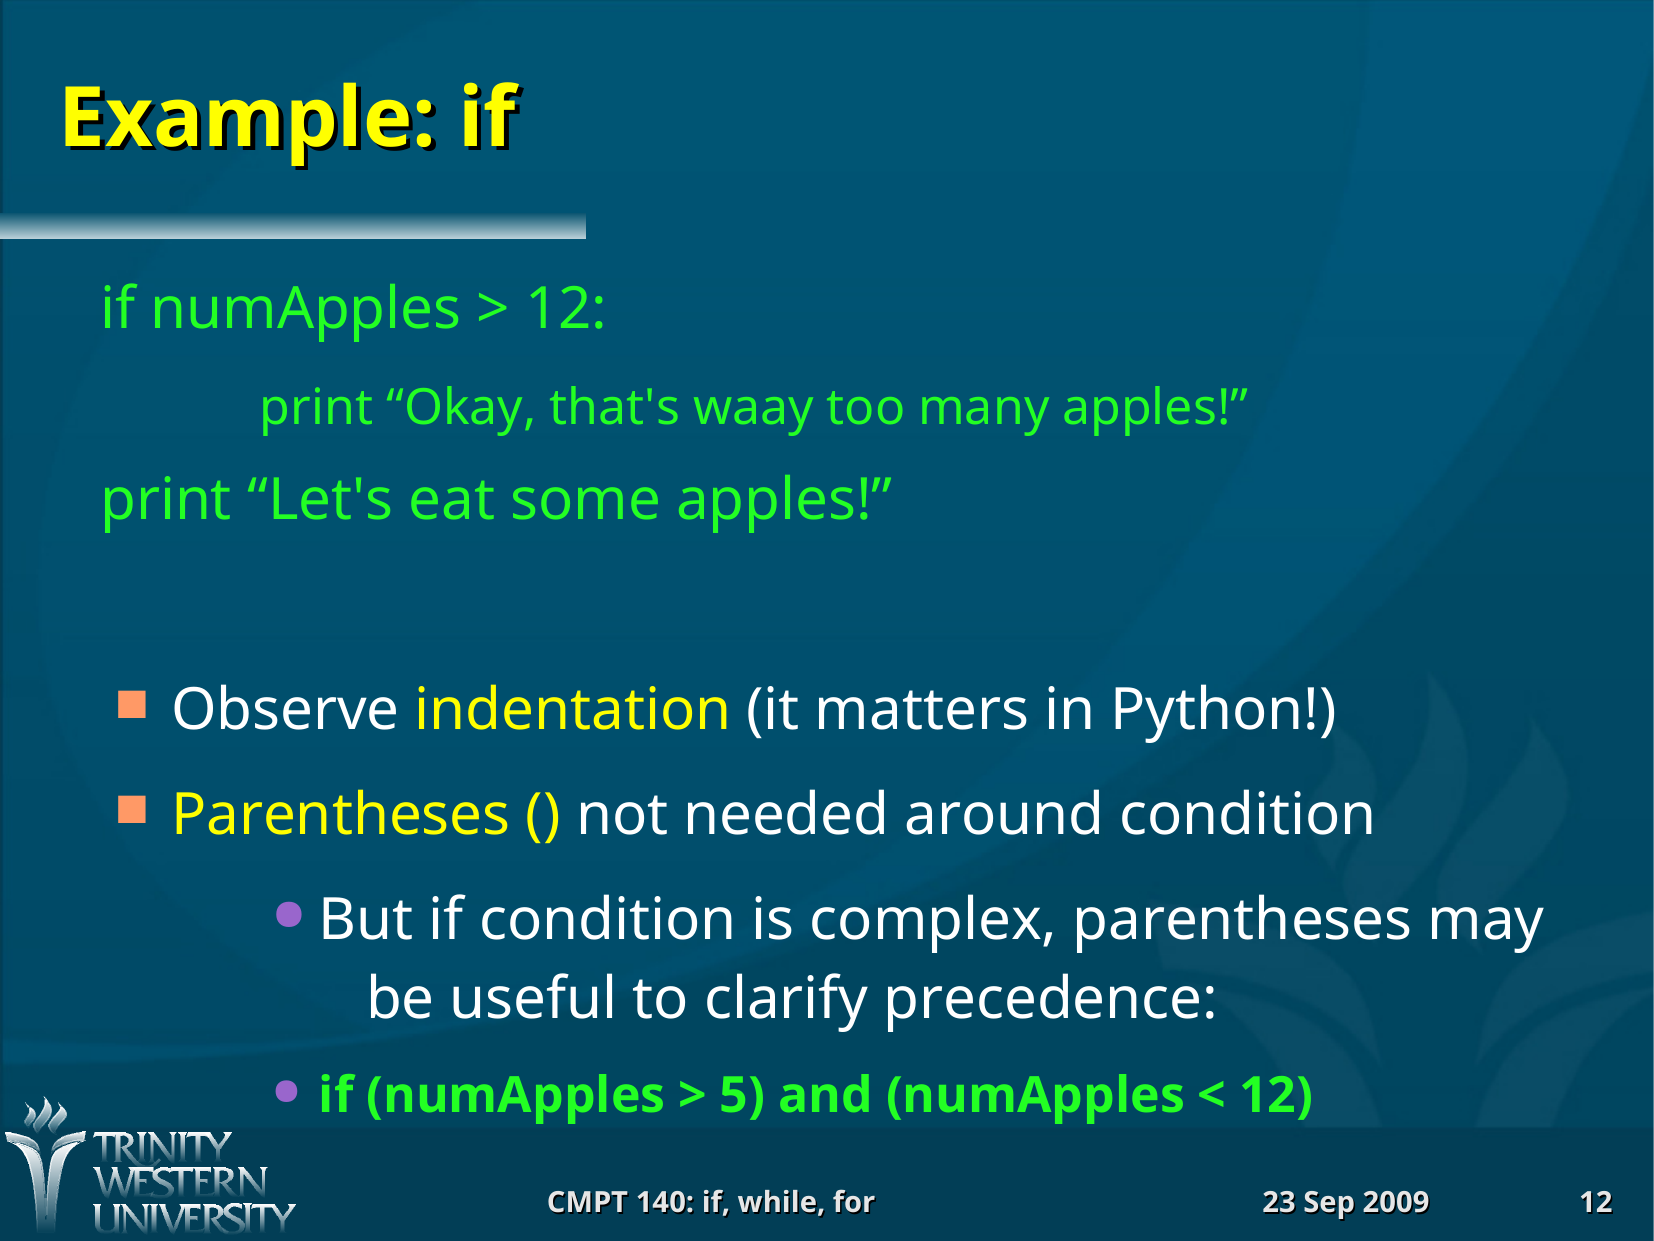

# Example: if
if numApples > 12:
print “Okay, that's waay too many apples!”
print “Let's eat some apples!”
Observe indentation (it matters in Python!)
Parentheses () not needed around condition
But if condition is complex, parentheses may be useful to clarify precedence:
if (numApples > 5) and (numApples < 12)
CMPT 140: if, while, for
23 Sep 2009
12